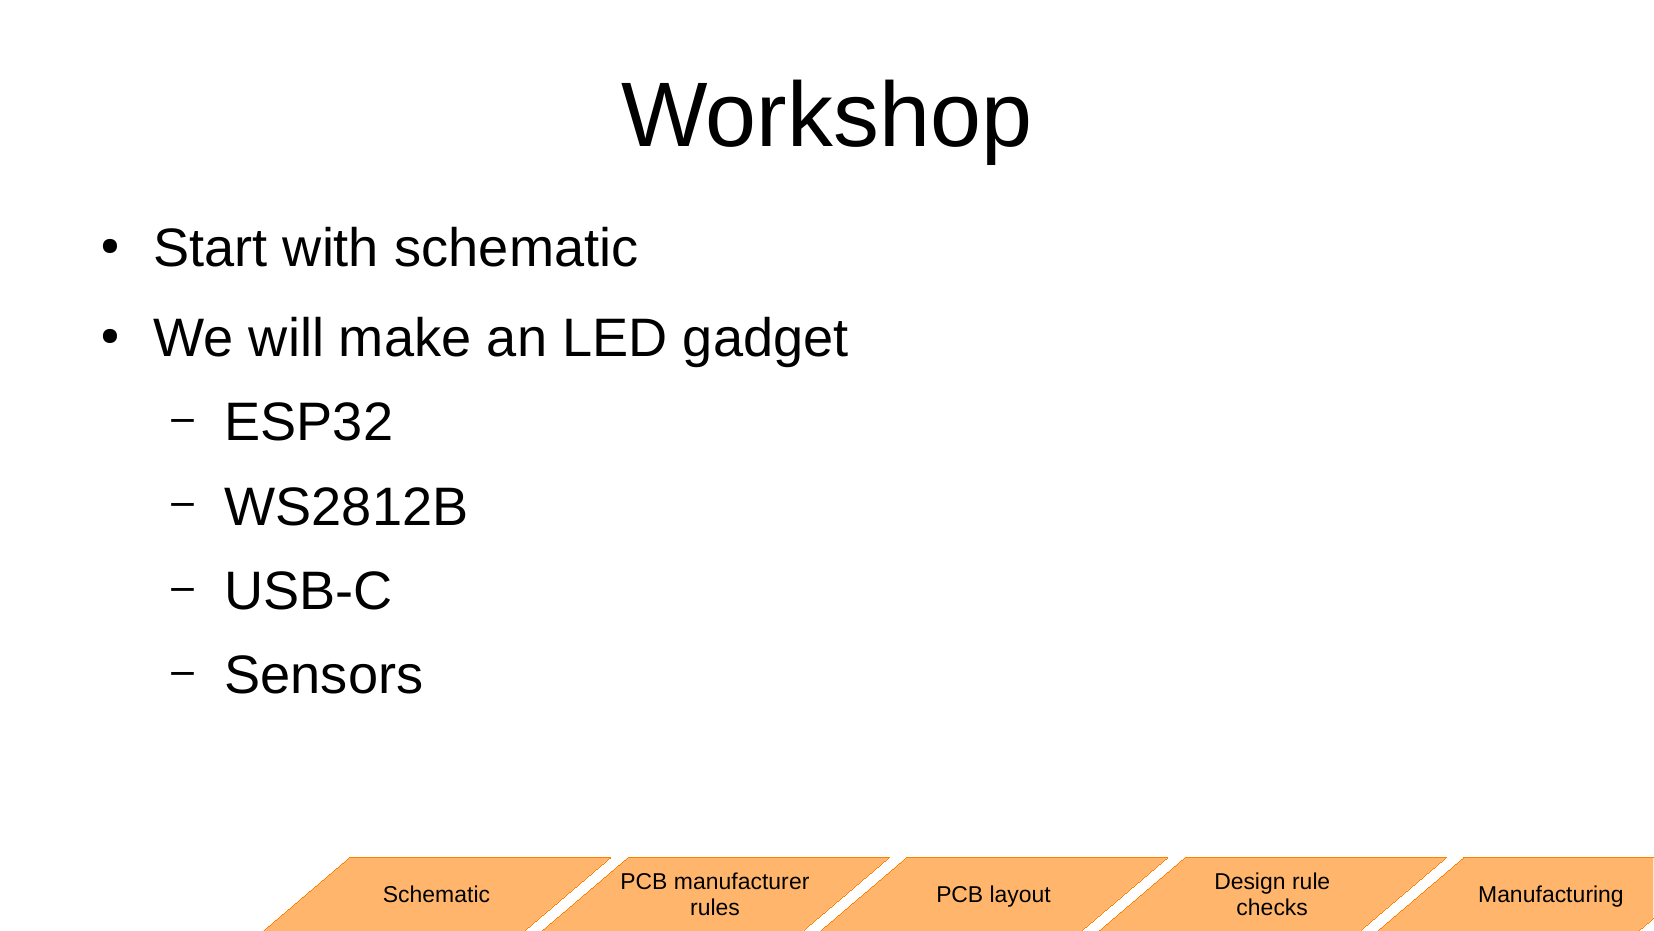

# Workshop
Start with schematic
We will make an LED gadget
ESP32
WS2812B
USB-C
Sensors
Schematic
PCB manufacturer rules
PCB layout
Design rule checks
Manufacturing